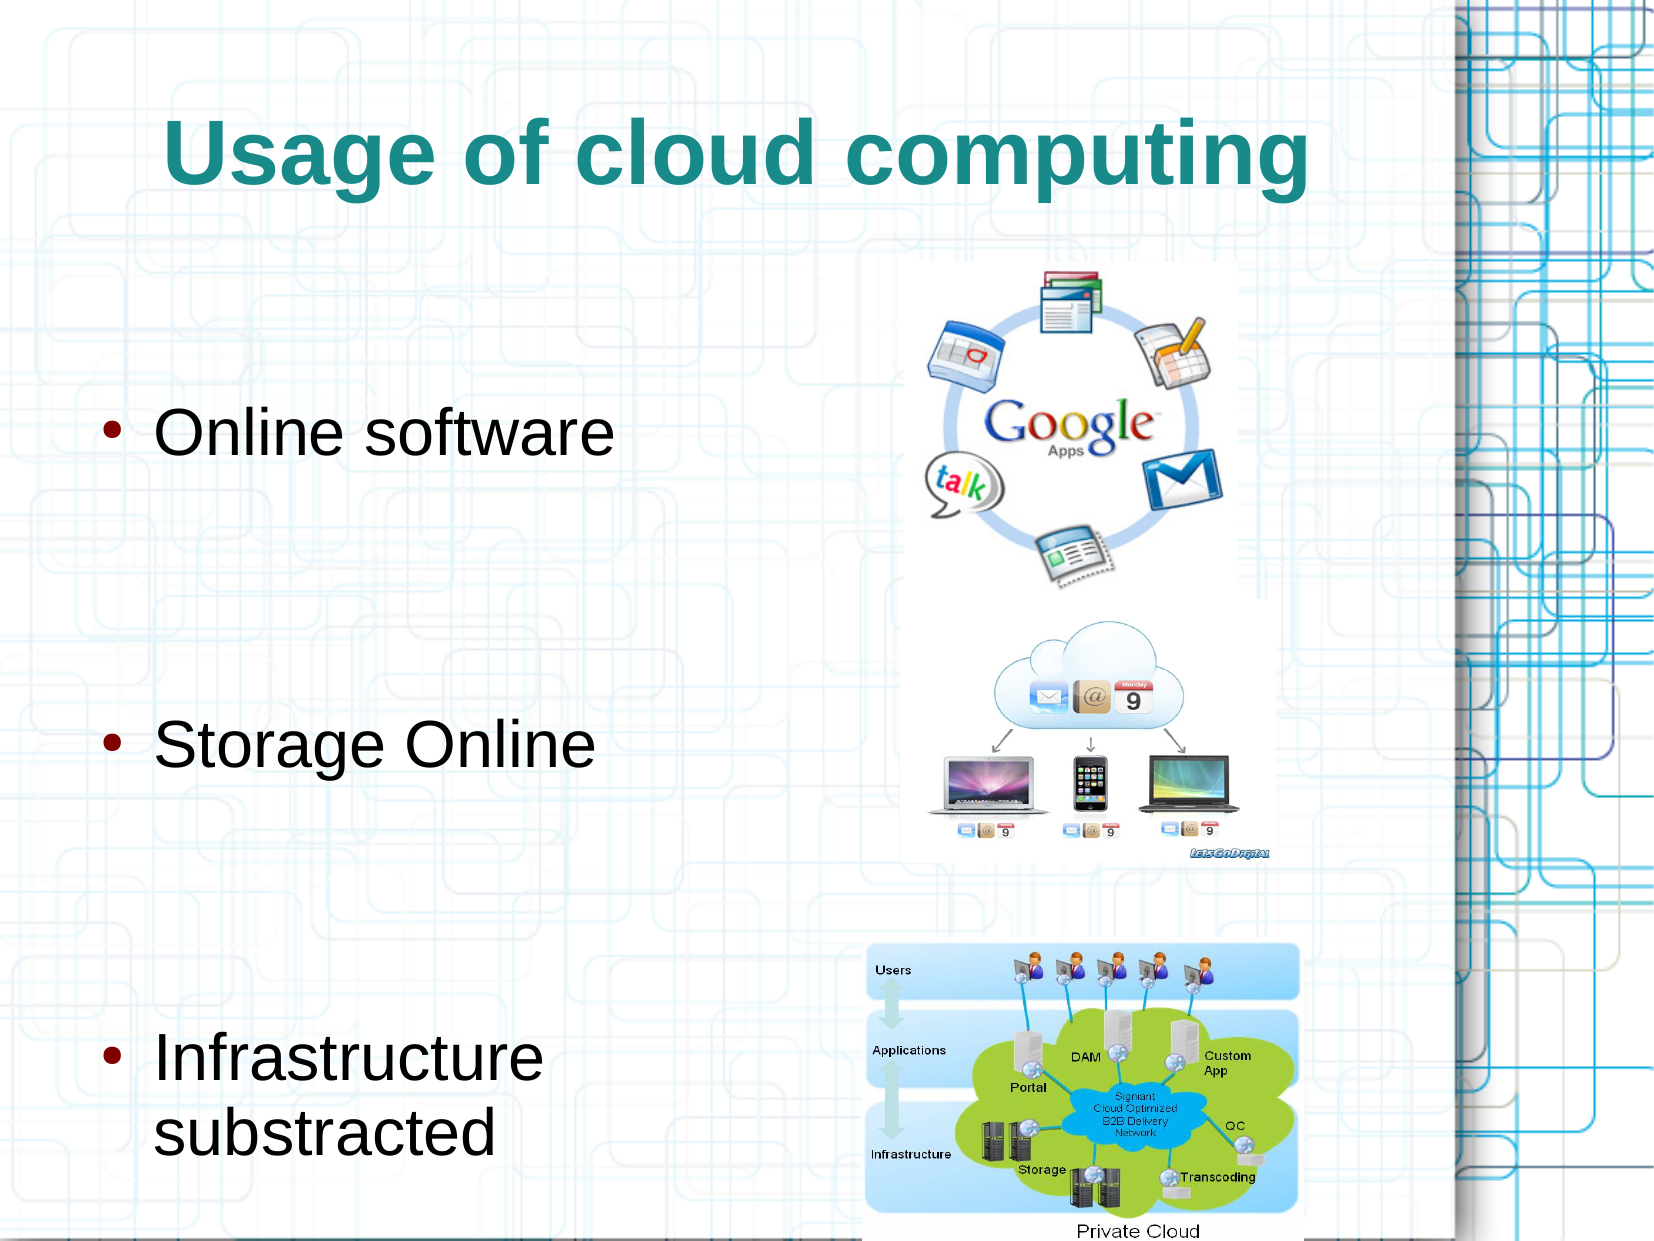

# Usage of cloud computing
Online software
Storage Online
Infrastructure substracted